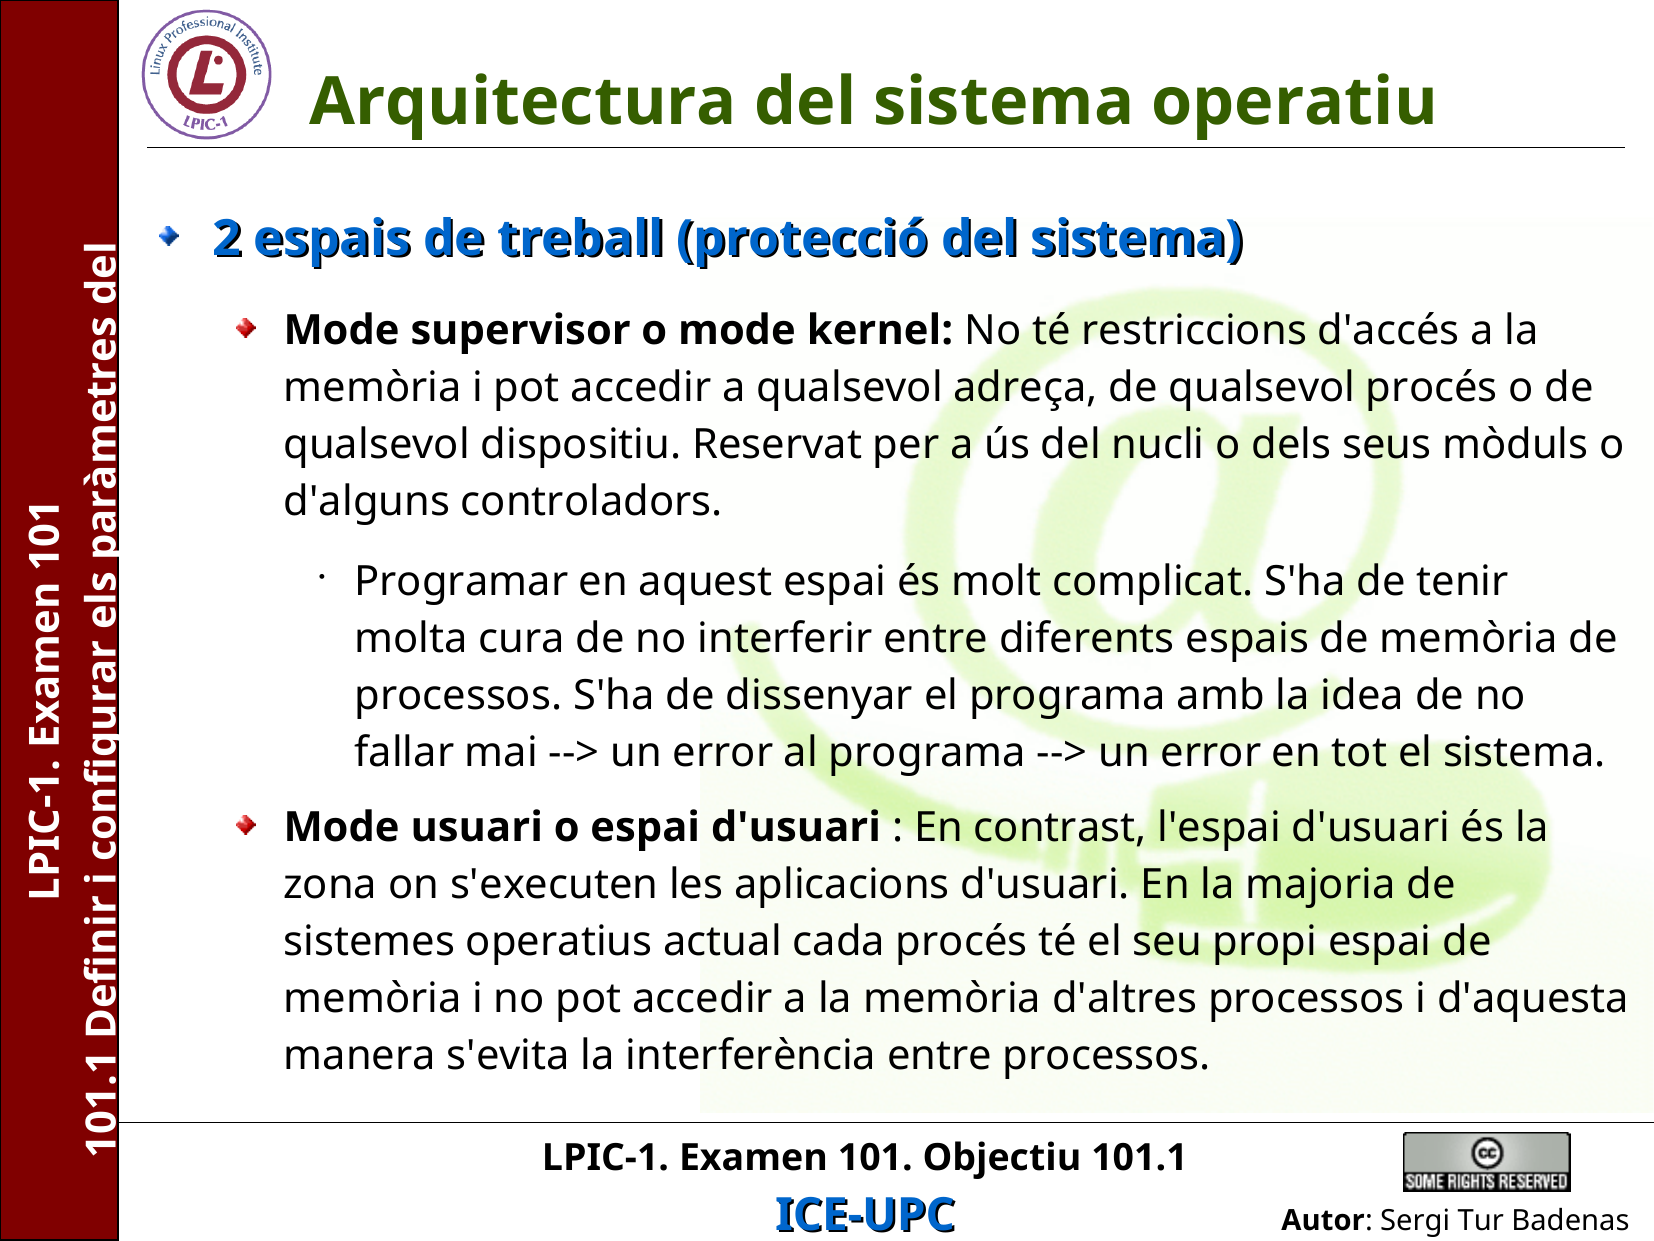

# Arquitectura del sistema operatiu
2 espais de treball (protecció del sistema)
Mode supervisor o mode kernel: No té restriccions d'accés a la memòria i pot accedir a qualsevol adreça, de qualsevol procés o de qualsevol dispositiu. Reservat per a ús del nucli o dels seus mòduls o d'alguns controladors.
Programar en aquest espai és molt complicat. S'ha de tenir molta cura de no interferir entre diferents espais de memòria de processos. S'ha de dissenyar el programa amb la idea de no fallar mai --> un error al programa --> un error en tot el sistema.
Mode usuari o espai d'usuari : En contrast, l'espai d'usuari és la zona on s'executen les aplicacions d'usuari. En la majoria de sistemes operatius actual cada procés té el seu propi espai de memòria i no pot accedir a la memòria d'altres processos i d'aquesta manera s'evita la interferència entre processos.